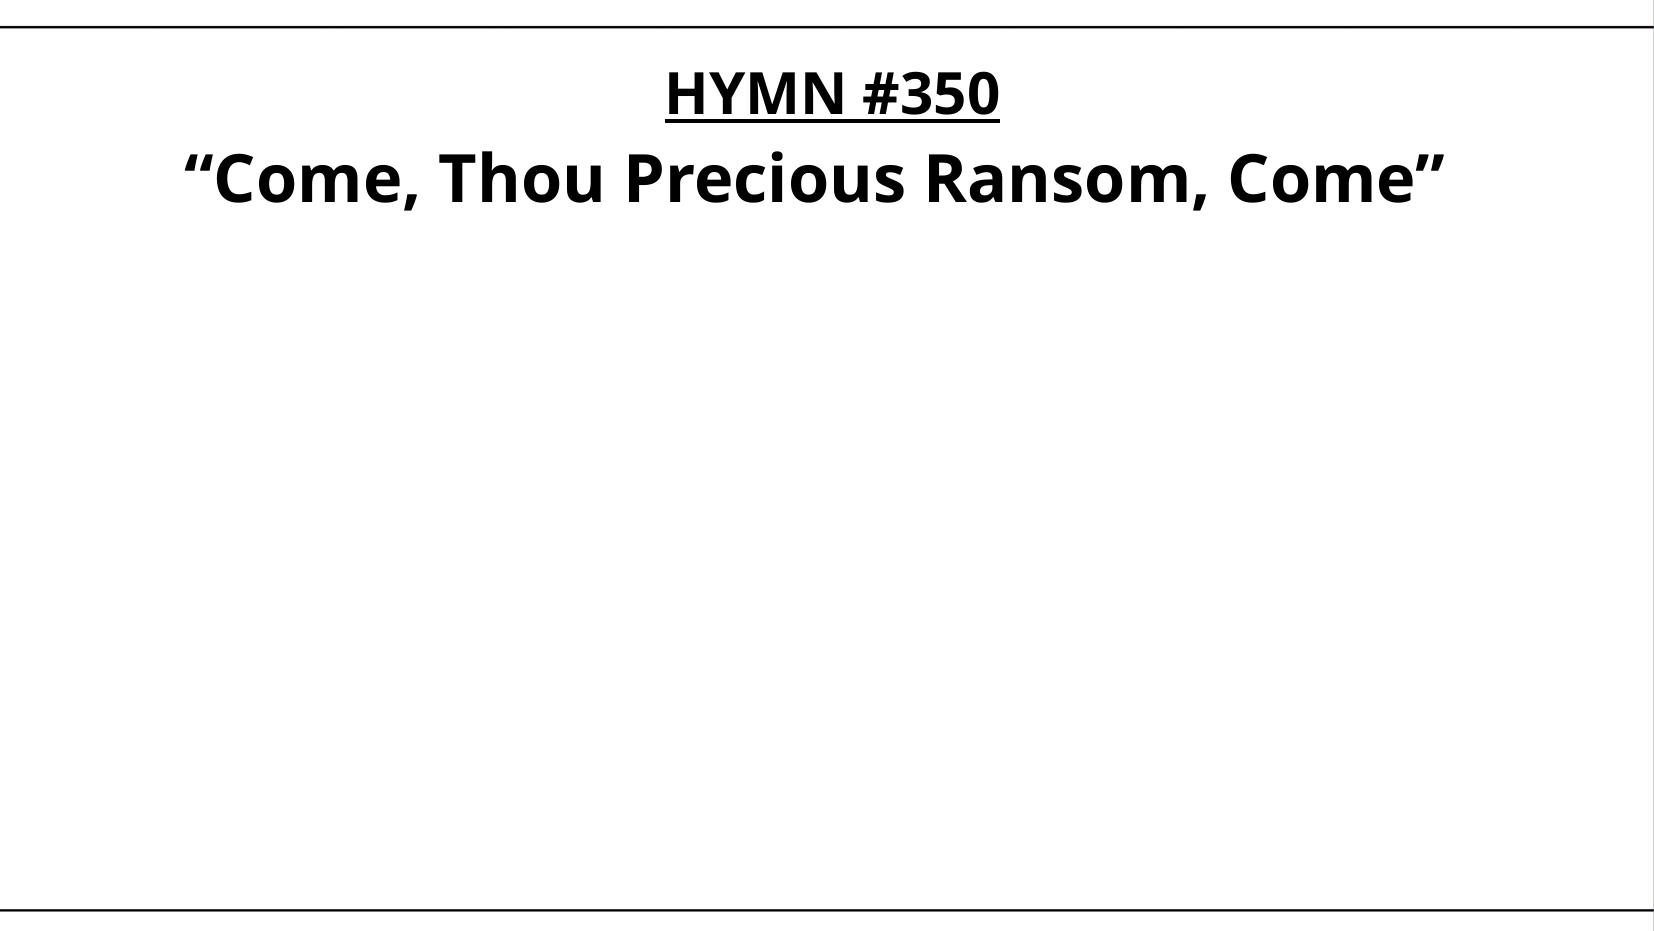

HYMN #350
“Come, Thou Precious Ransom, Come”